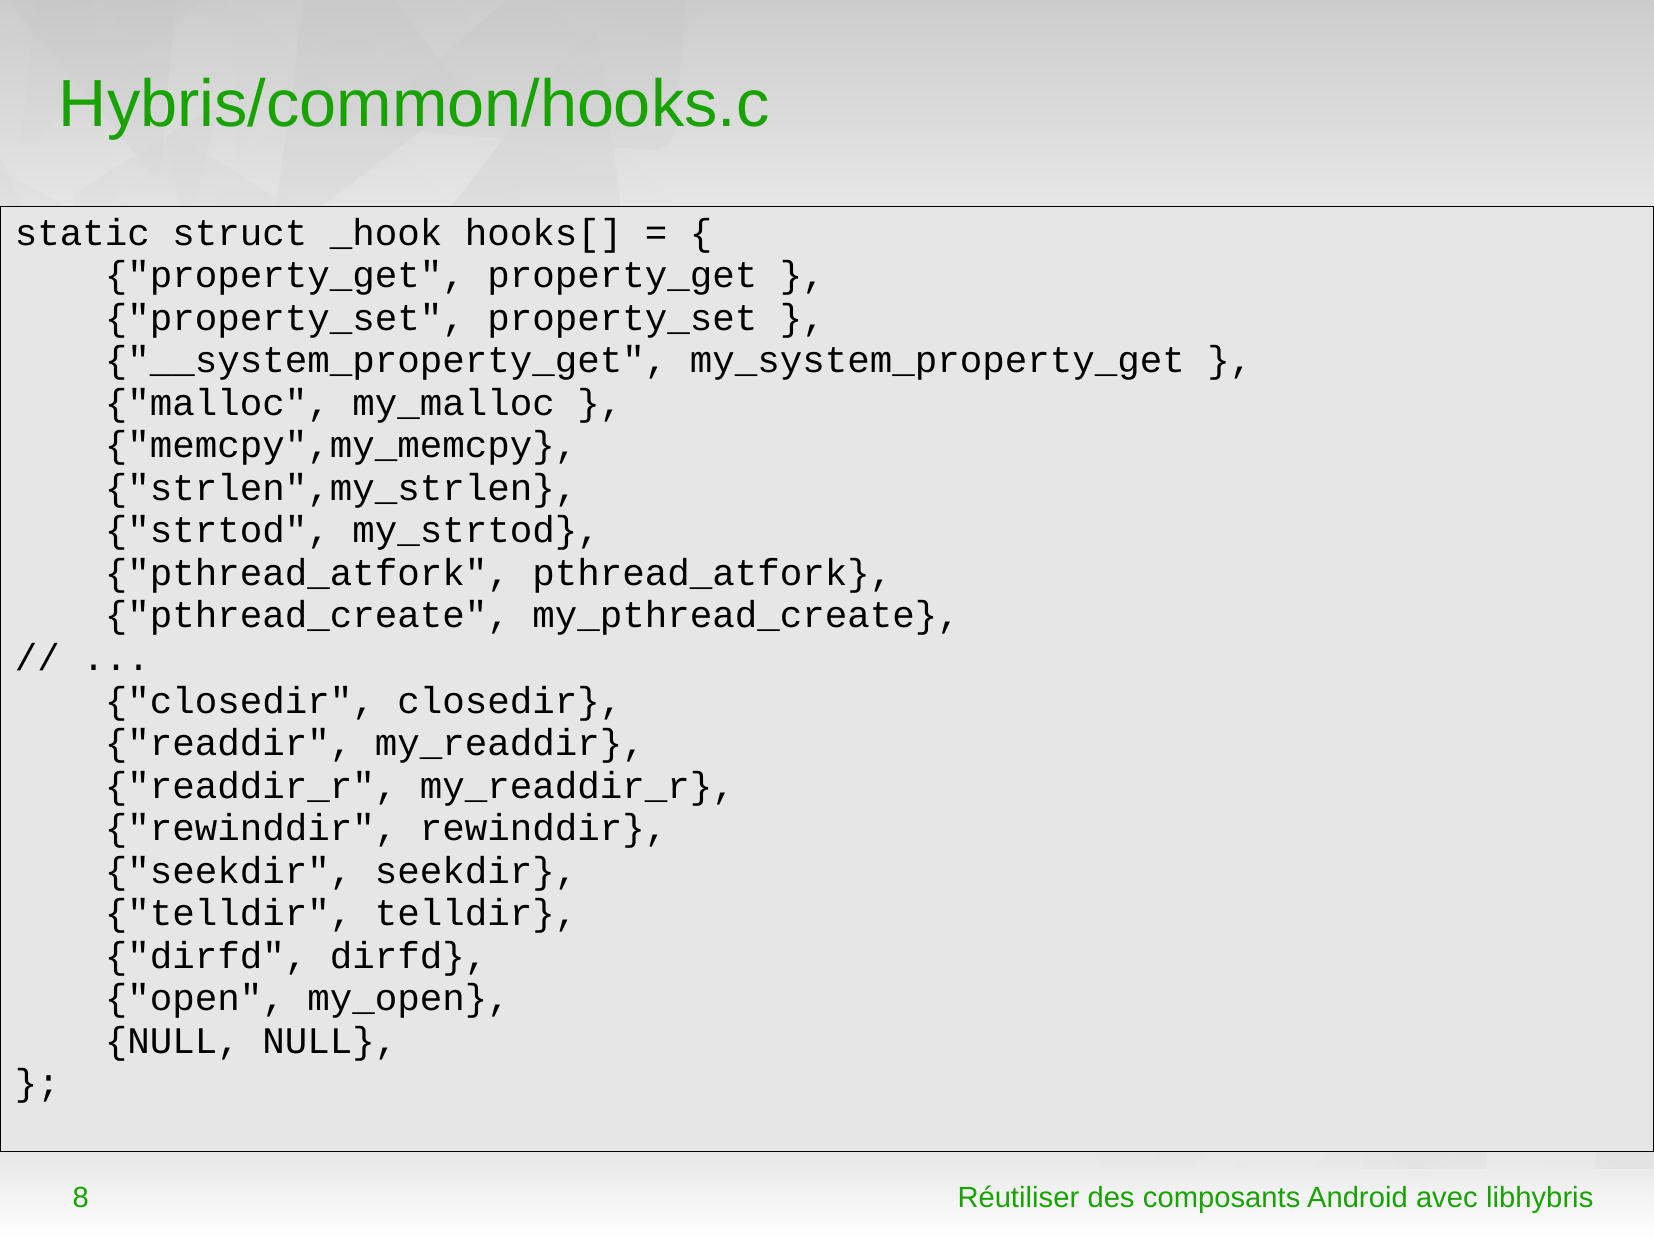

# Hybris/common/hooks.c
static struct _hook hooks[] = {
 {"property_get", property_get },
 {"property_set", property_set },
 {"__system_property_get", my_system_property_get },
 {"malloc", my_malloc },
 {"memcpy",my_memcpy},
 {"strlen",my_strlen},
 {"strtod", my_strtod},
 {"pthread_atfork", pthread_atfork},
 {"pthread_create", my_pthread_create},
// ...
 {"closedir", closedir},
 {"readdir", my_readdir},
 {"readdir_r", my_readdir_r},
 {"rewinddir", rewinddir},
 {"seekdir", seekdir},
 {"telldir", telldir},
 {"dirfd", dirfd},
 {"open", my_open},
 {NULL, NULL},
};
8
Réutiliser des composants Android avec libhybris